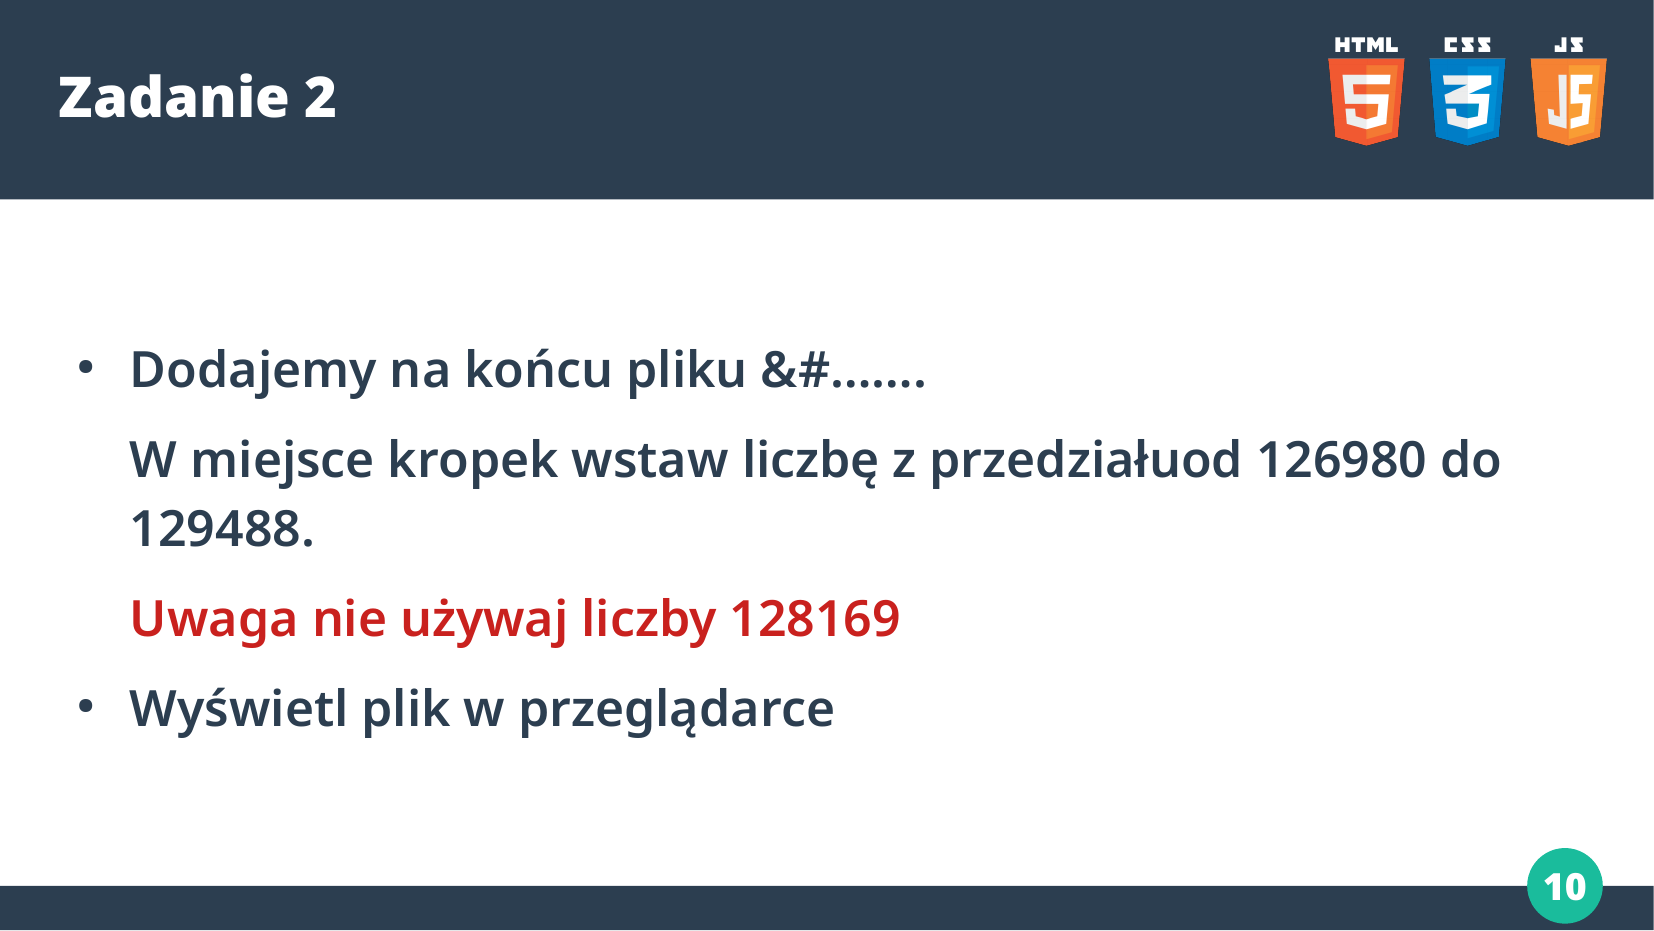

# Zadanie 2
Dodajemy na końcu pliku &#…….
W miejsce kropek wstaw liczbę z przedziałuod 126980 do 129488.
Uwaga nie używaj liczby 128169
Wyświetl plik w przeglądarce